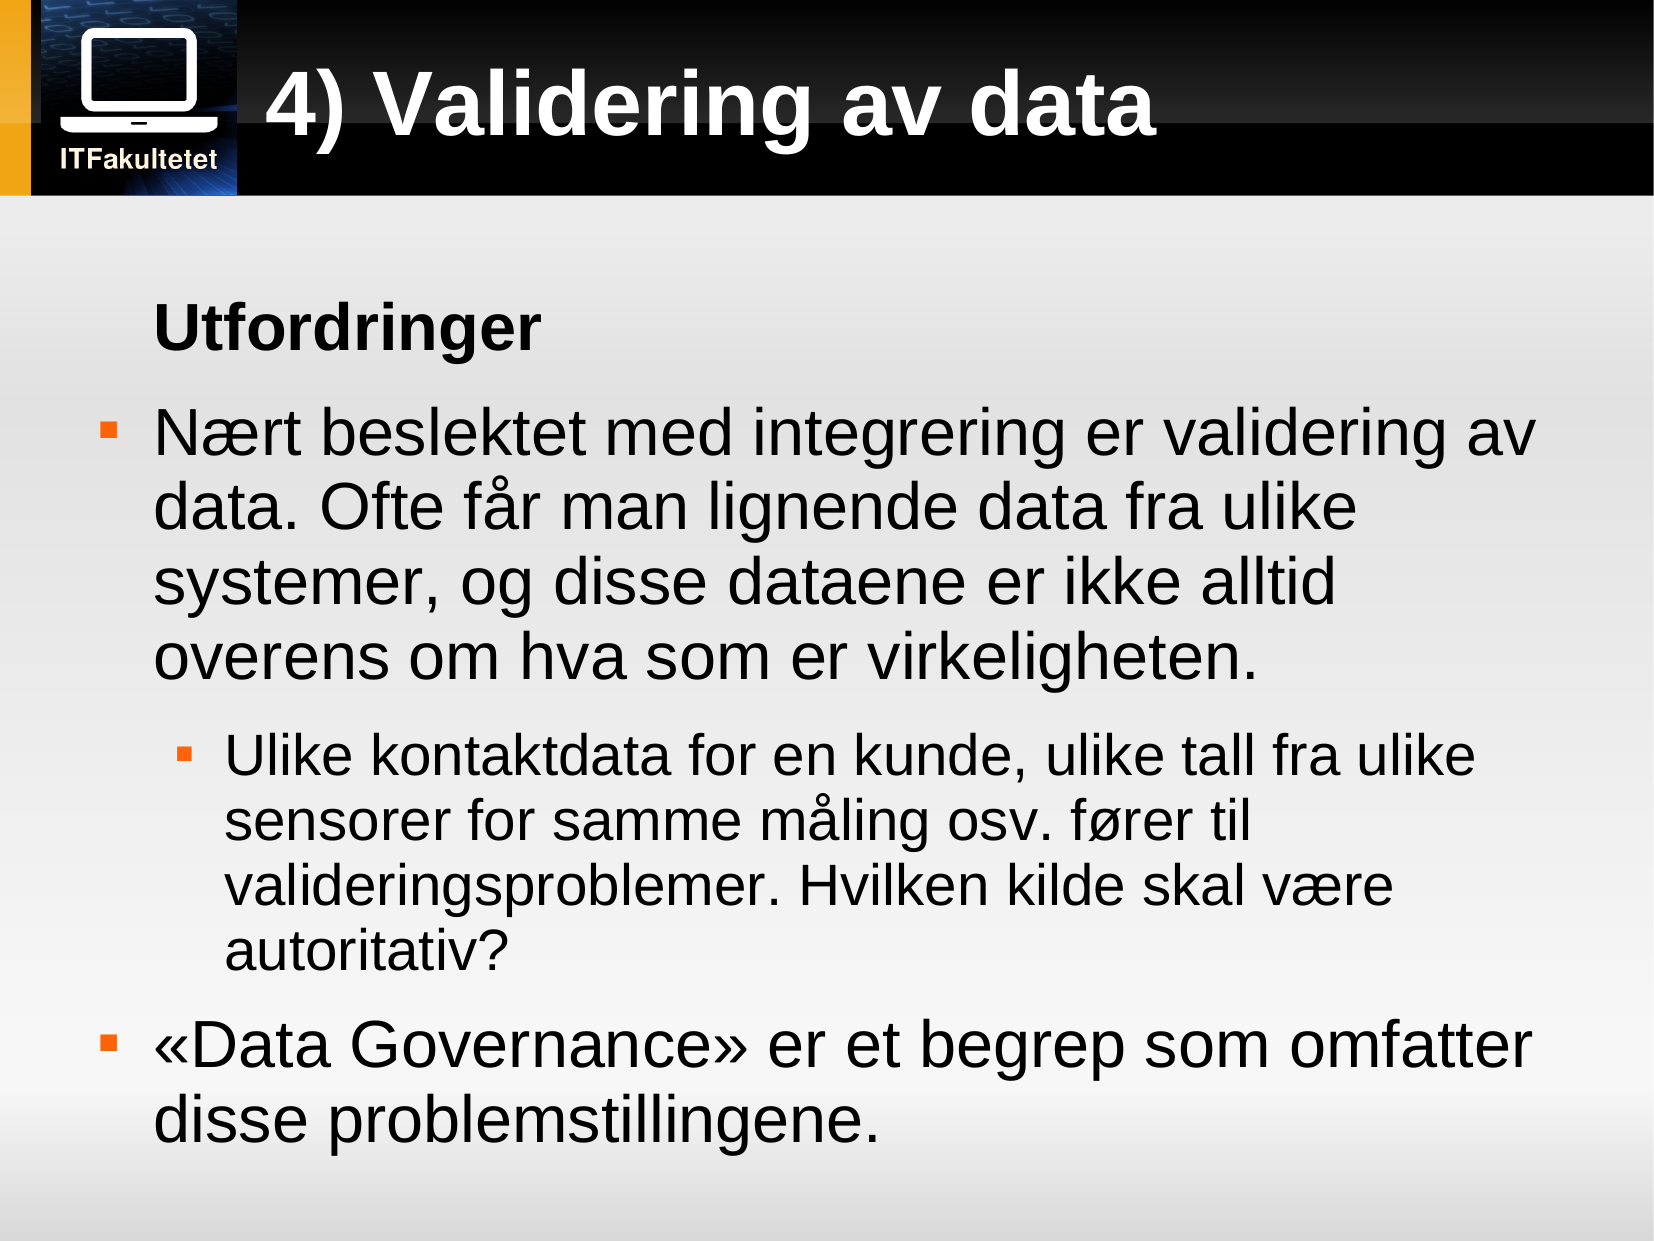

# 4) Validering av data
Utfordringer
Nært beslektet med integrering er validering av data. Ofte får man lignende data fra ulike systemer, og disse dataene er ikke alltid overens om hva som er virkeligheten.
Ulike kontaktdata for en kunde, ulike tall fra ulike sensorer for samme måling osv. fører til valideringsproblemer. Hvilken kilde skal være autoritativ?
«Data Governance» er et begrep som omfatter disse problemstillingene.